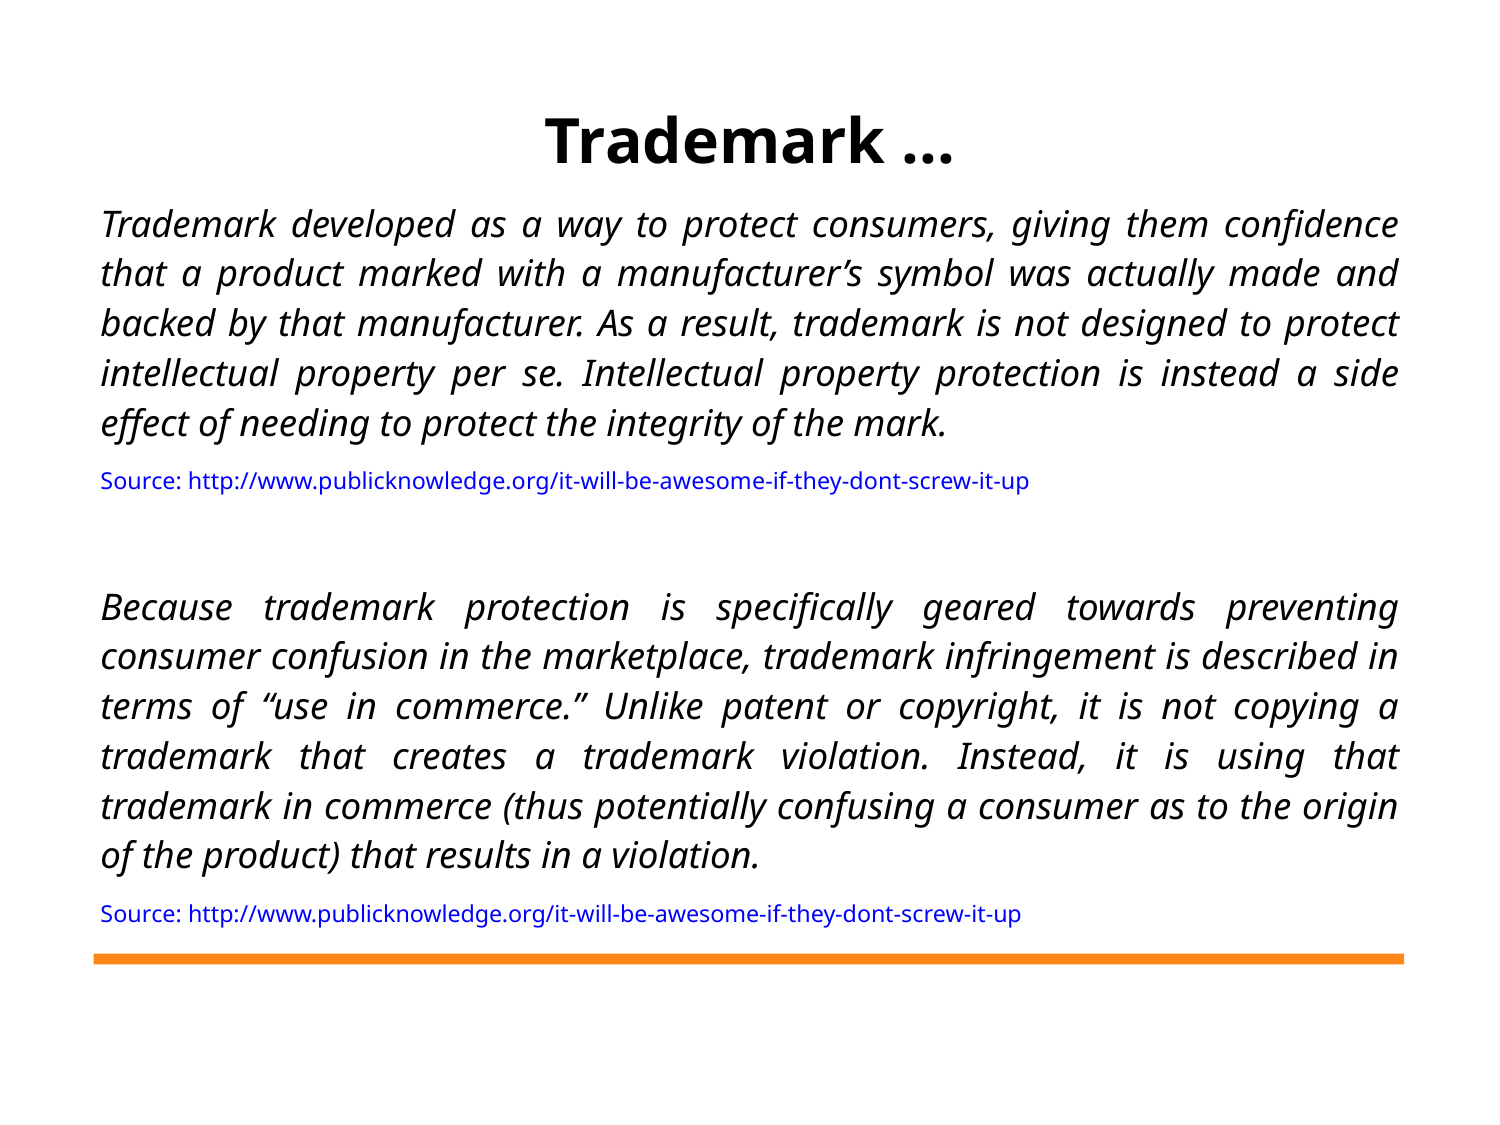

# Trademark ...
Trademark developed as a way to protect consumers, giving them confidence that a product marked with a manufacturer’s symbol was actually made and backed by that manufacturer. As a result, trademark is not designed to protect intellectual property per se. Intellectual property protection is instead a side effect of needing to protect the integrity of the mark.
Source: http://www.publicknowledge.org/it-will-be-awesome-if-they-dont-screw-it-up
Because trademark protection is specifically geared towards preventing consumer confusion in the marketplace, trademark infringement is described in terms of “use in commerce.” Unlike patent or copyright, it is not copying a trademark that creates a trademark violation. Instead, it is using that trademark in commerce (thus potentially confusing a consumer as to the origin of the product) that results in a violation.
Source: http://www.publicknowledge.org/it-will-be-awesome-if-they-dont-screw-it-up